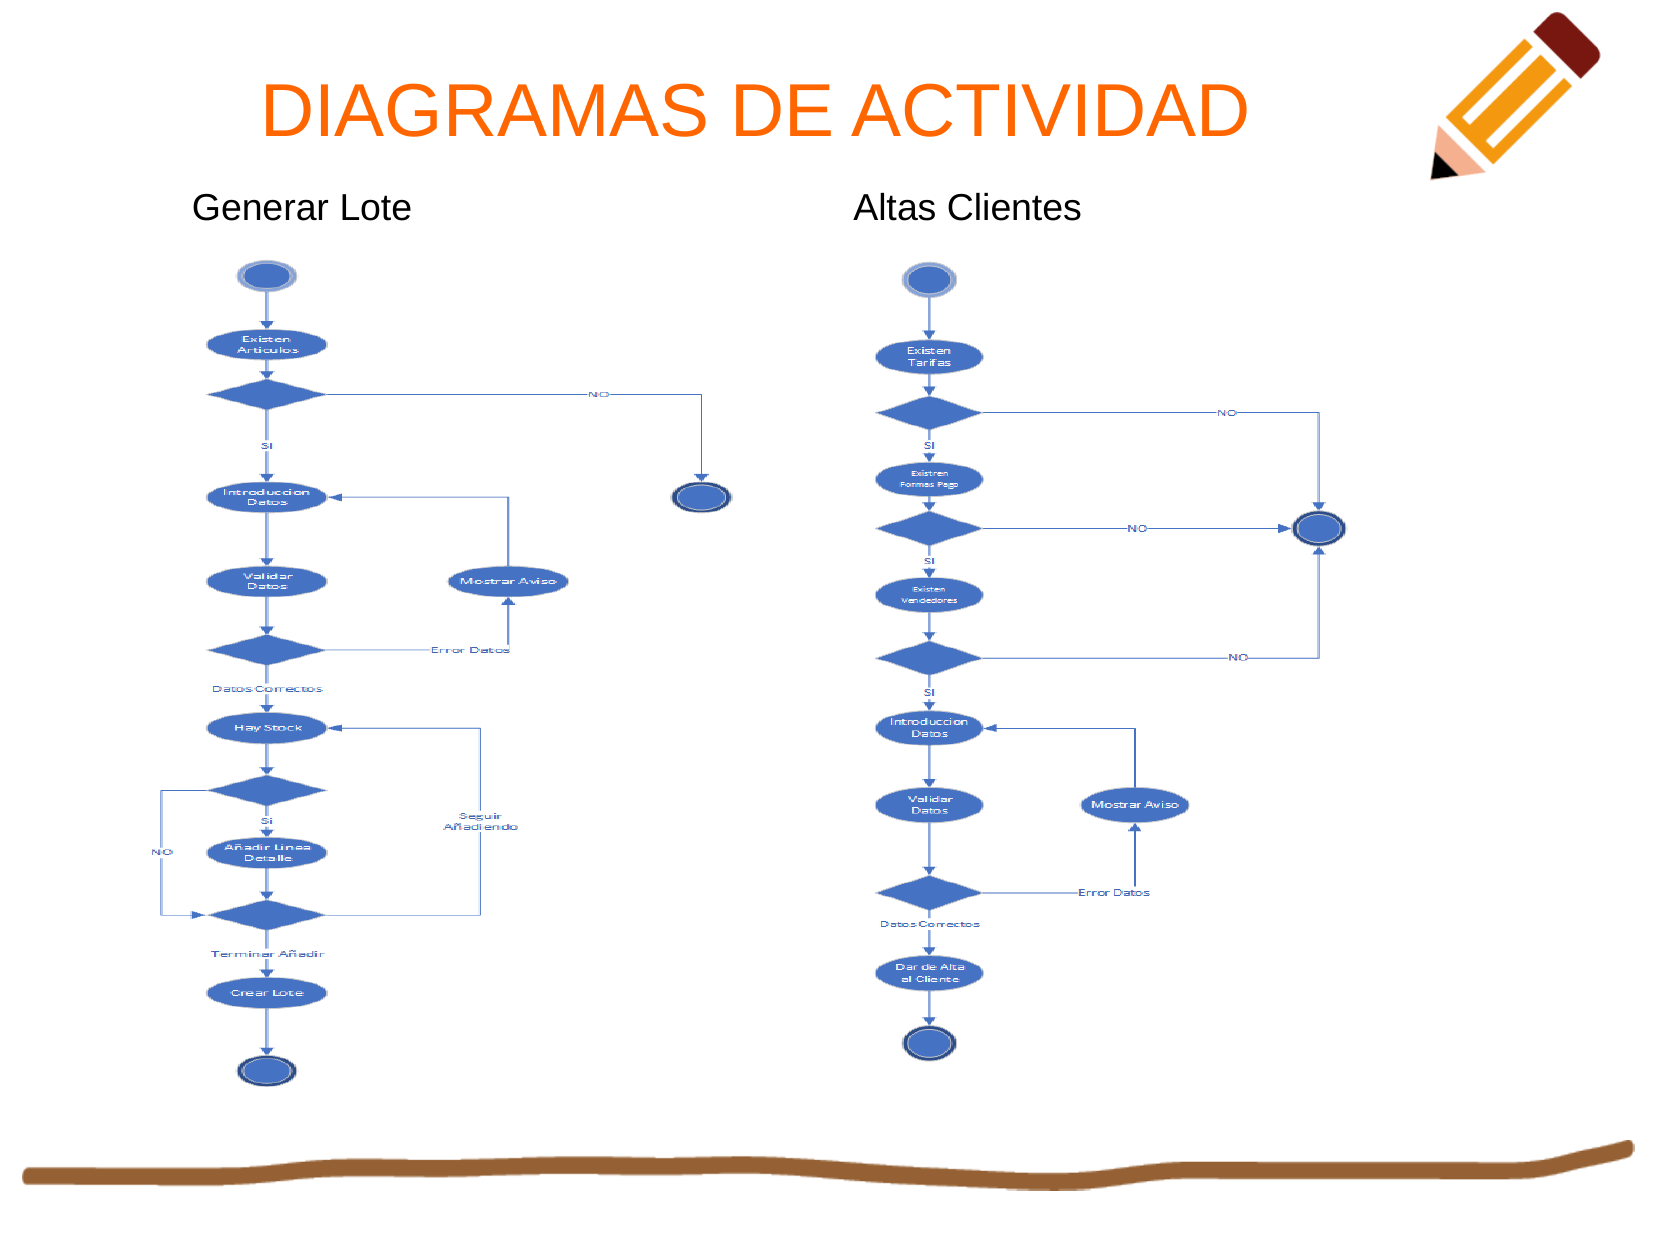

# DIAGRAMAS DE ACTIVIDAD
Generar Lote
Altas Clientes